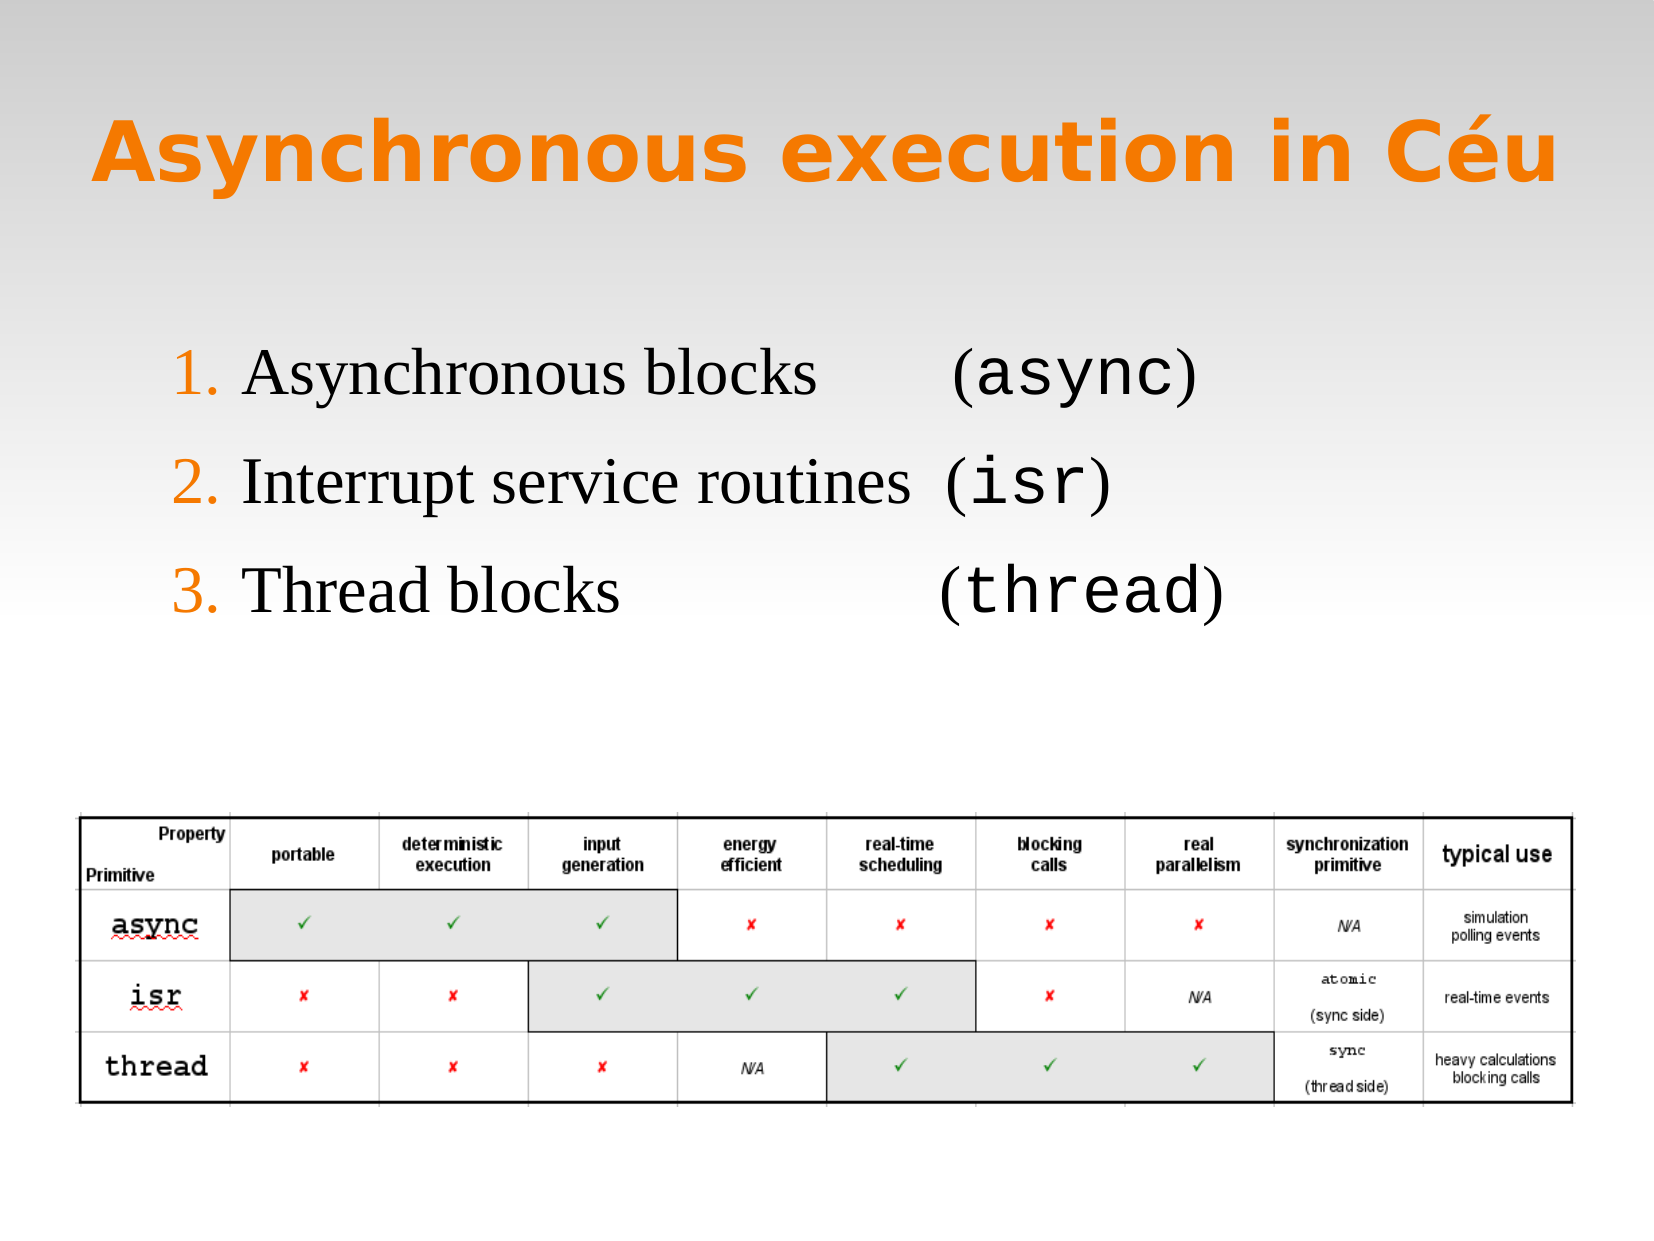

# Asynchronous execution in Céu
 Asynchronous blocks (async)
 Interrupt service routines (isr)
 Thread blocks (thread)